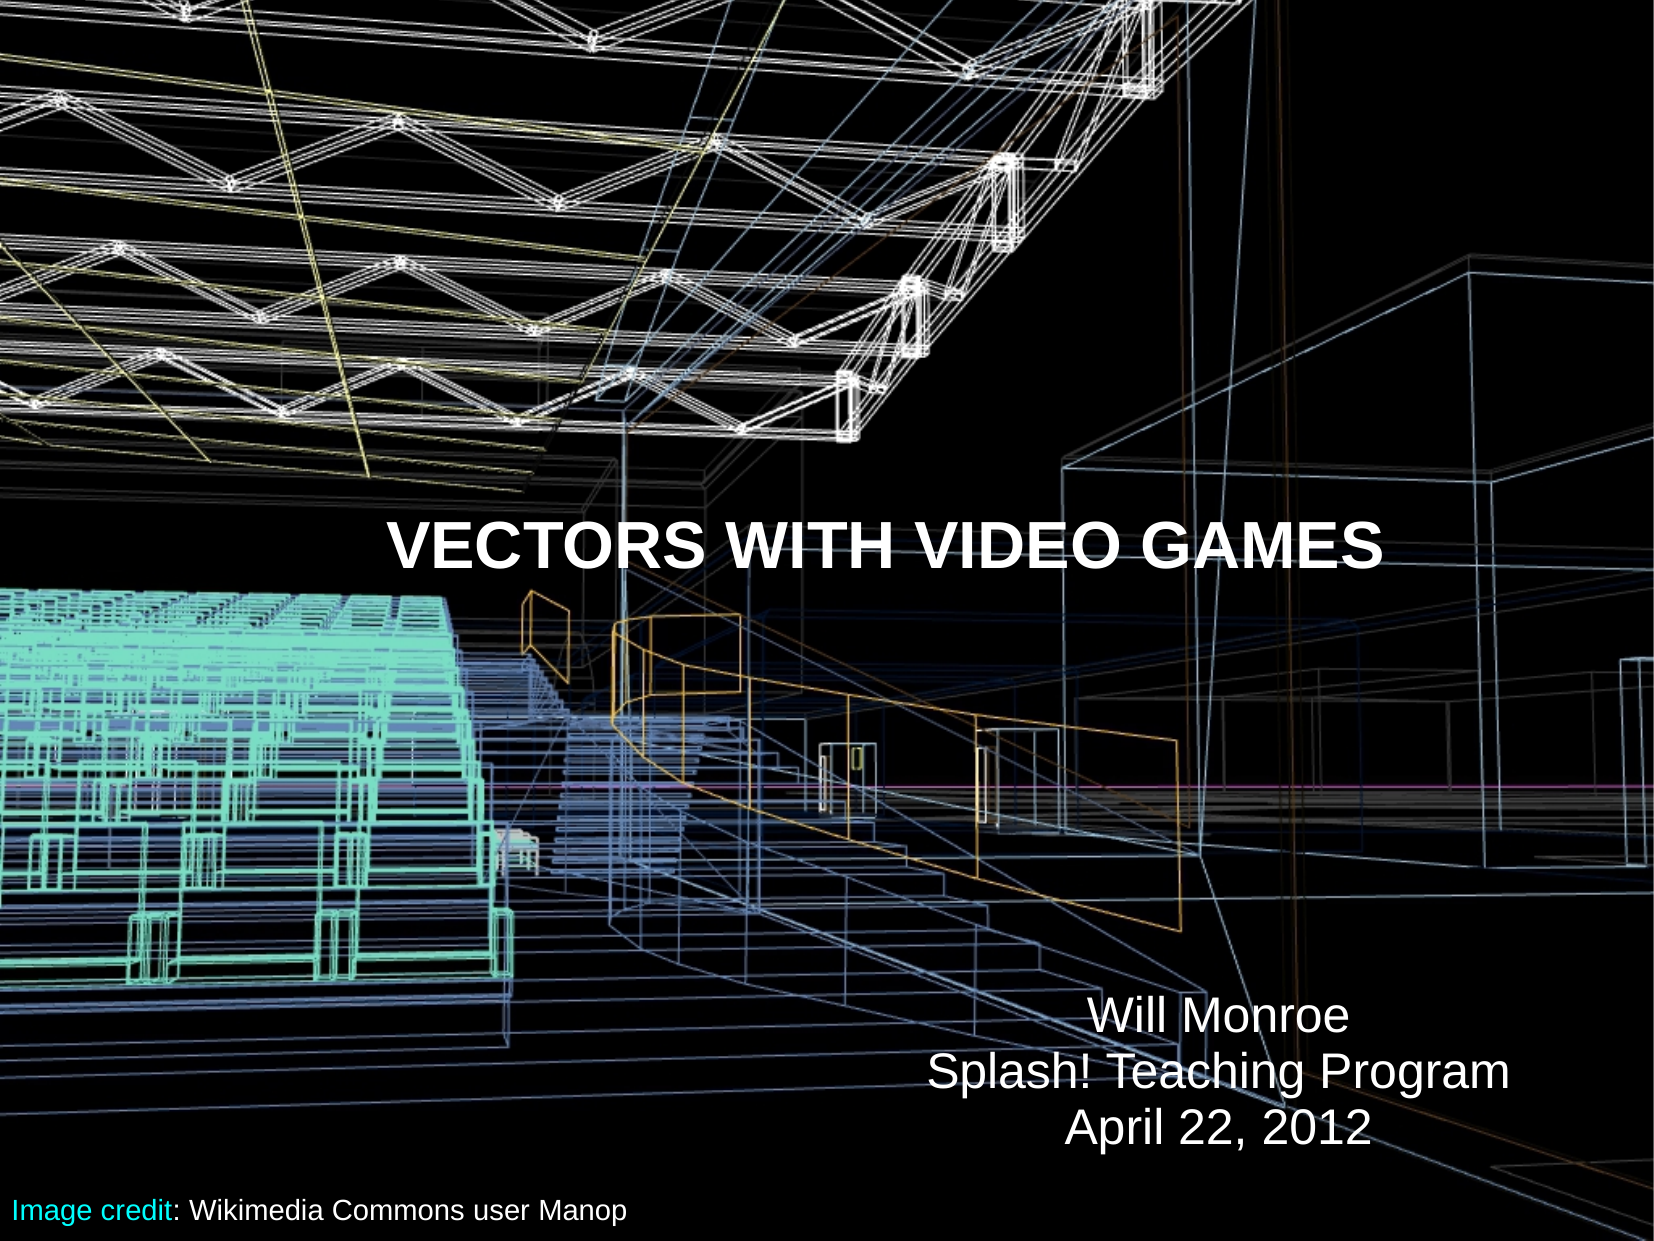

# VECTORS WITH VIDEO GAMES
Will Monroe
Splash! Teaching Program
April 22, 2012
Image credit: Wikimedia Commons user Manop